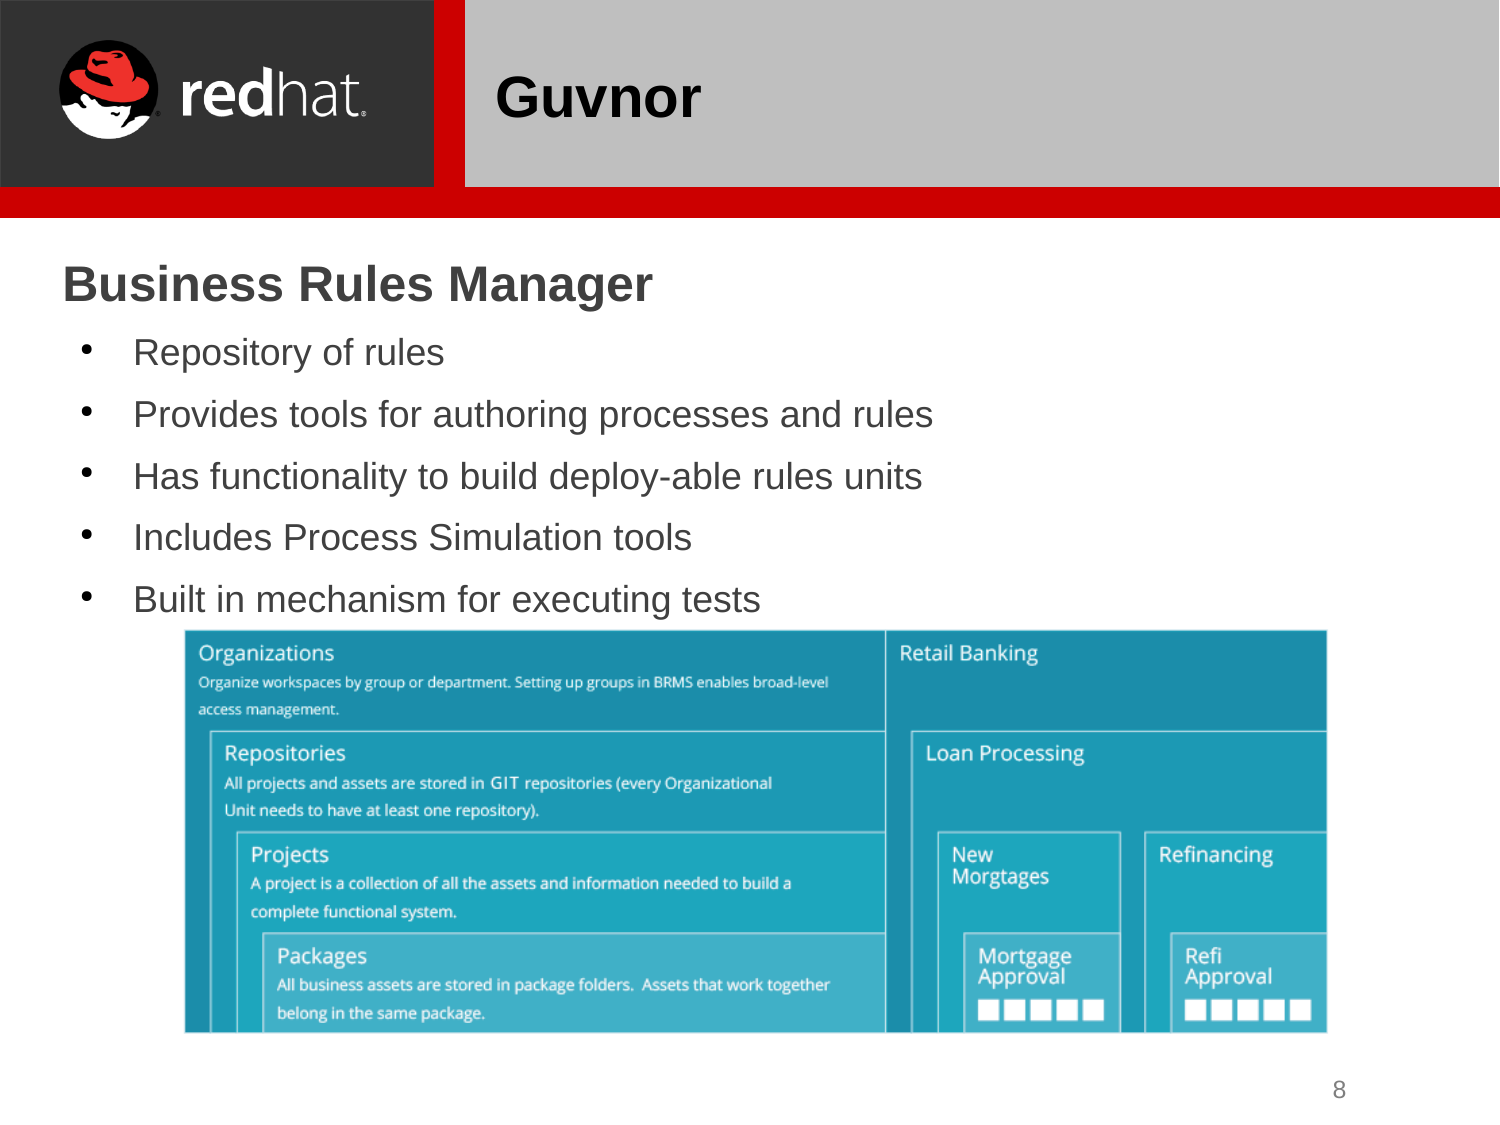

# Guvnor
Business Rules Manager
Repository of rules
Provides tools for authoring processes and rules
Has functionality to build deploy-able rules units
Includes Process Simulation tools
Built in mechanism for executing tests